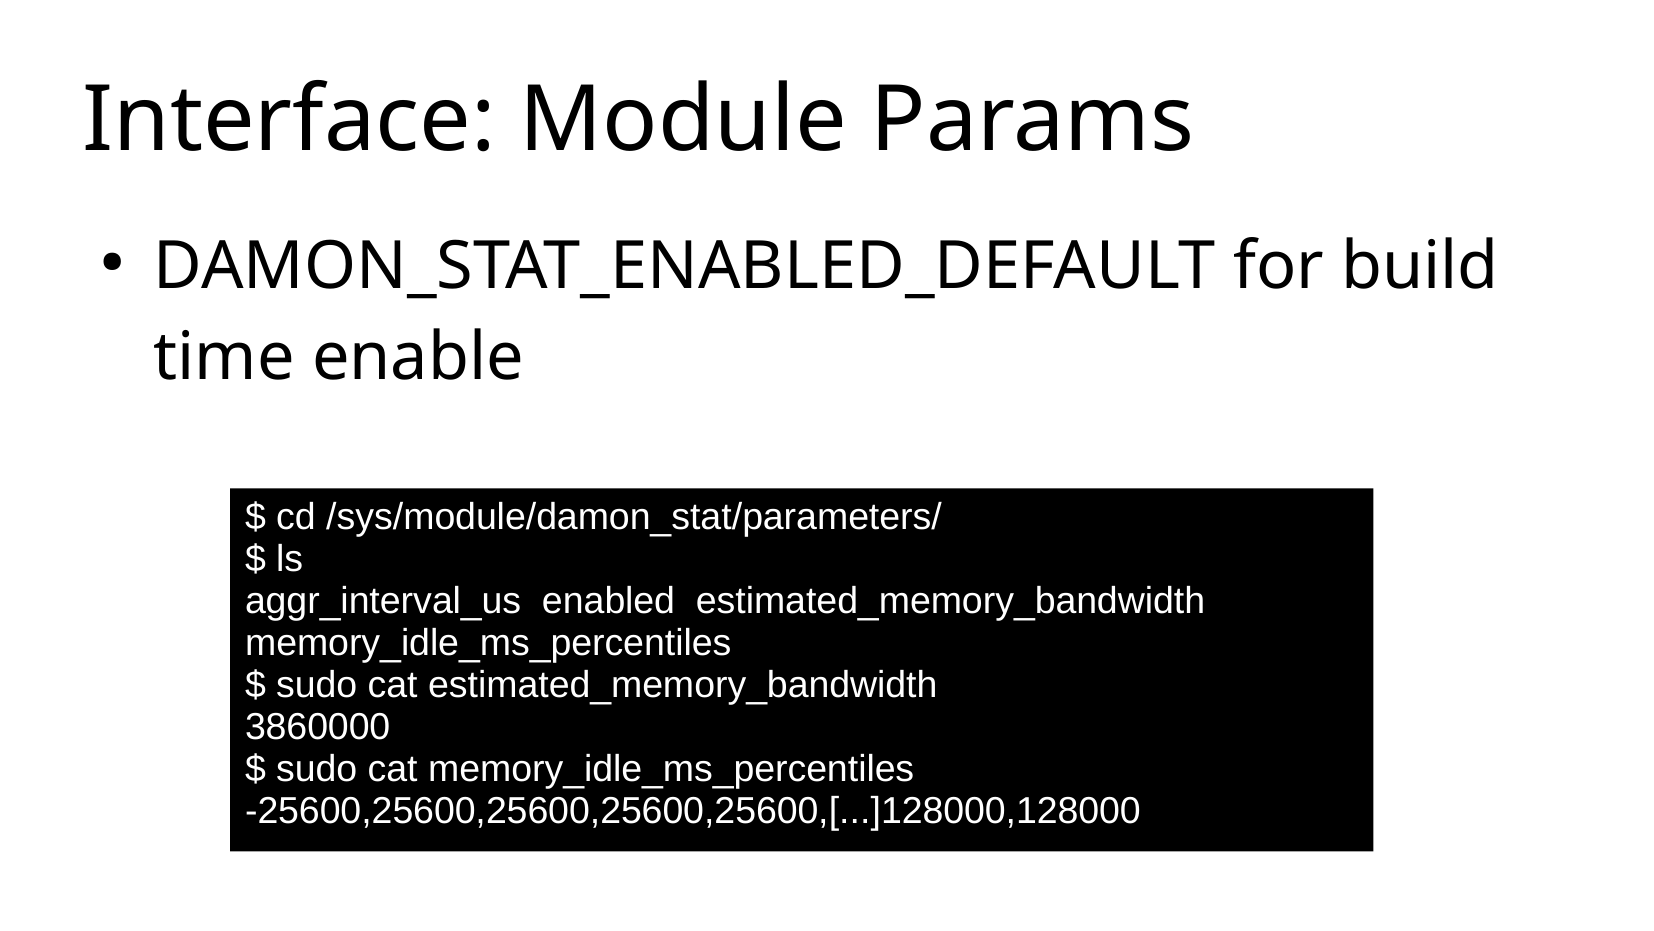

# Interface: Module Params
DAMON_STAT_ENABLED_DEFAULT for build time enable
$ cd /sys/module/damon_stat/parameters/
$ ls
aggr_interval_us enabled estimated_memory_bandwidth memory_idle_ms_percentiles
$ sudo cat estimated_memory_bandwidth
3860000
$ sudo cat memory_idle_ms_percentiles
-25600,25600,25600,25600,25600,[...]128000,128000